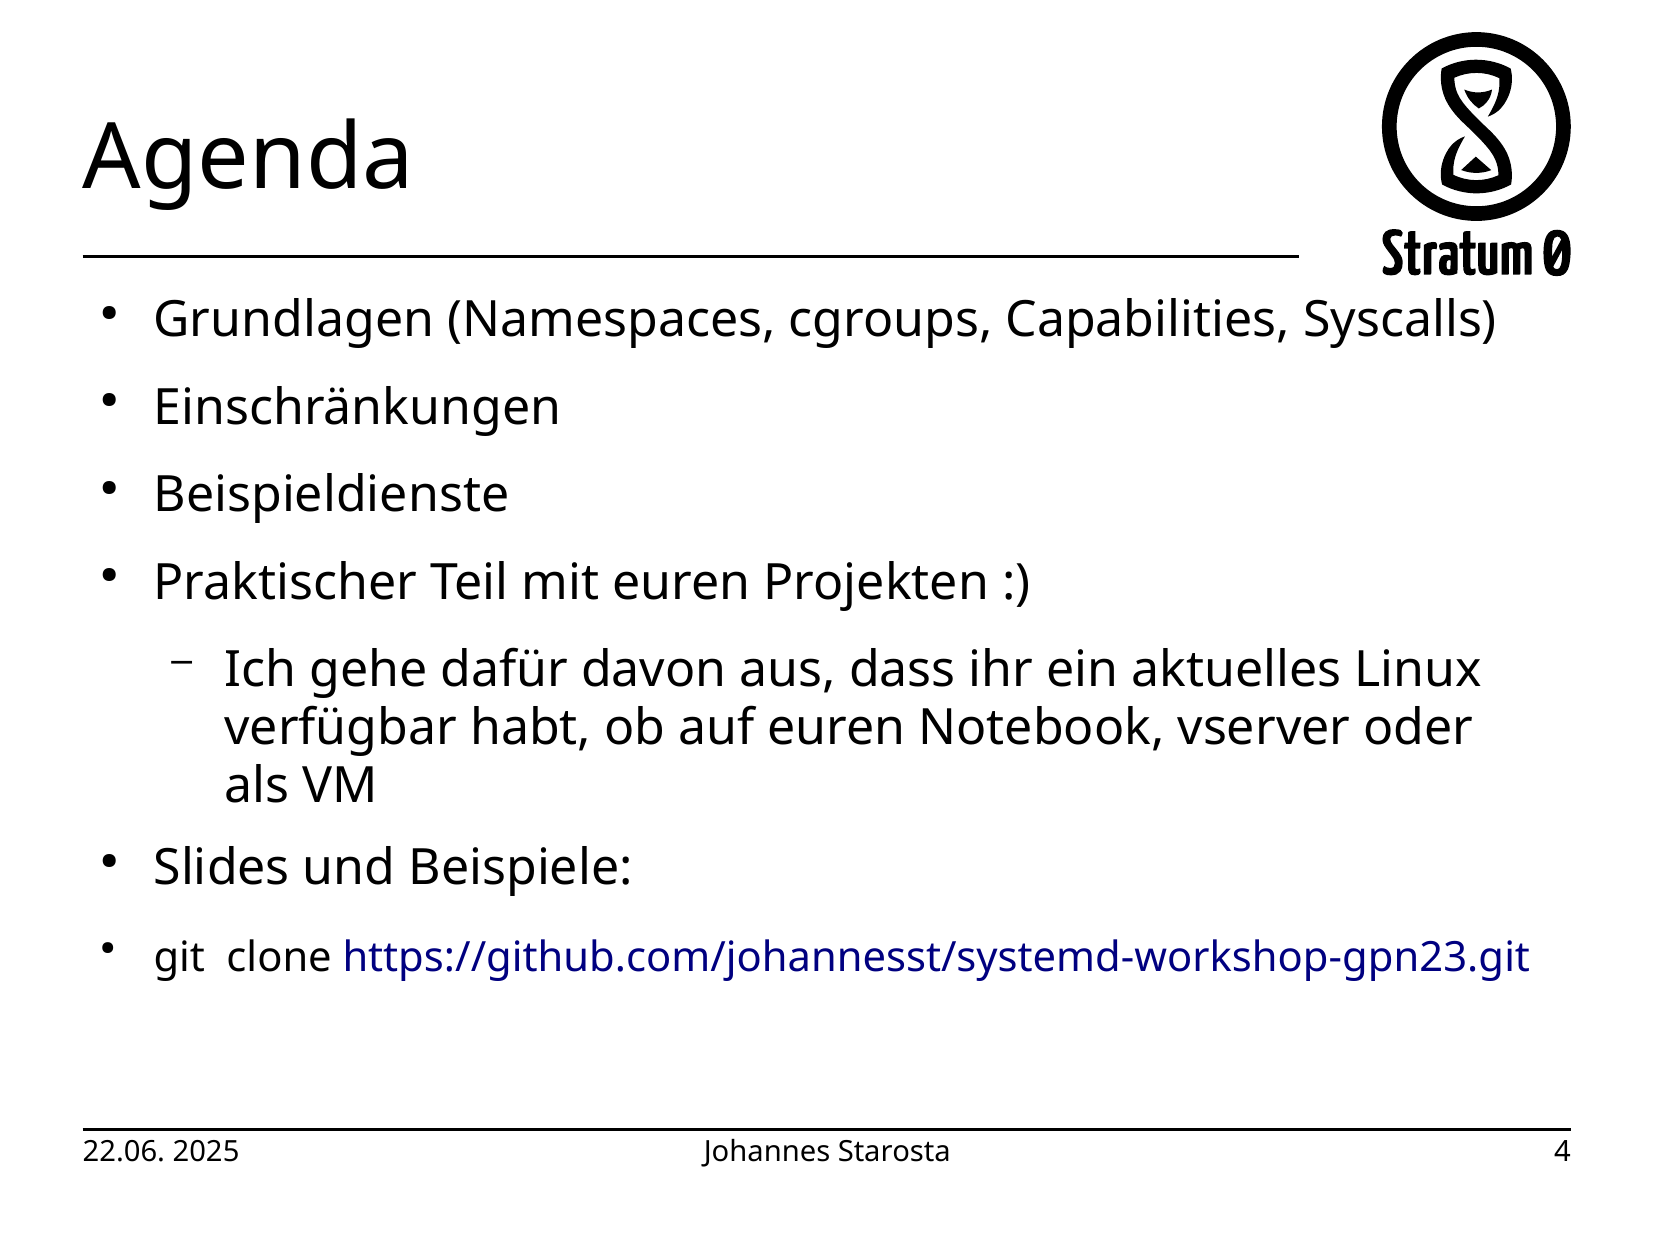

# Agenda
Grundlagen (Namespaces, cgroups, Capabilities, Syscalls)
Einschränkungen
Beispieldienste
Praktischer Teil mit euren Projekten :)
Ich gehe dafür davon aus, dass ihr ein aktuelles Linux verfügbar habt, ob auf euren Notebook, vserver oder als VM
Slides und Beispiele:
git clone https://github.com/johannesst/systemd-workshop-gpn23.git
Chrissi^
4